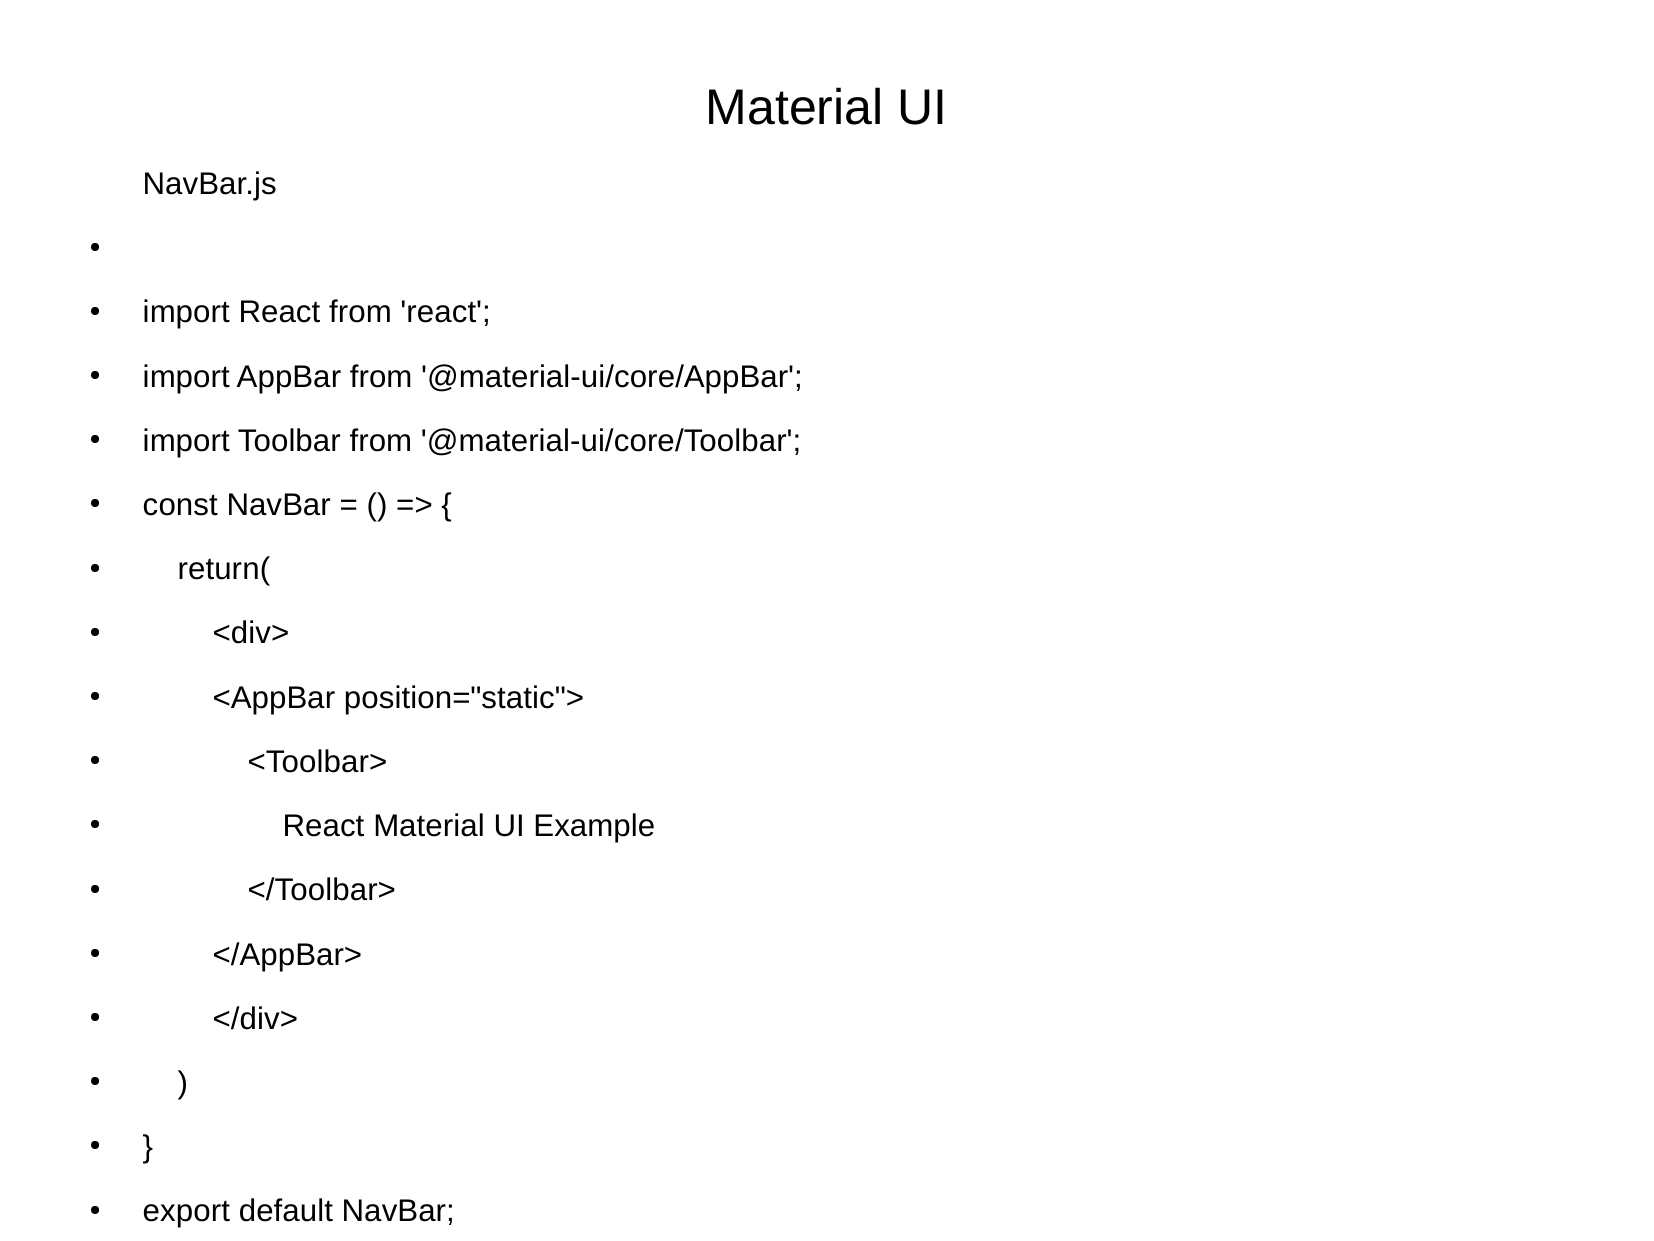

# Material UI
NavBar.js
import React from 'react';
import AppBar from '@material-ui/core/AppBar';
import Toolbar from '@material-ui/core/Toolbar';
const NavBar = () => {
 return(
 <div>
 <AppBar position="static">
 <Toolbar>
 React Material UI Example
 </Toolbar>
 </AppBar>
 </div>
 )
}
export default NavBar;